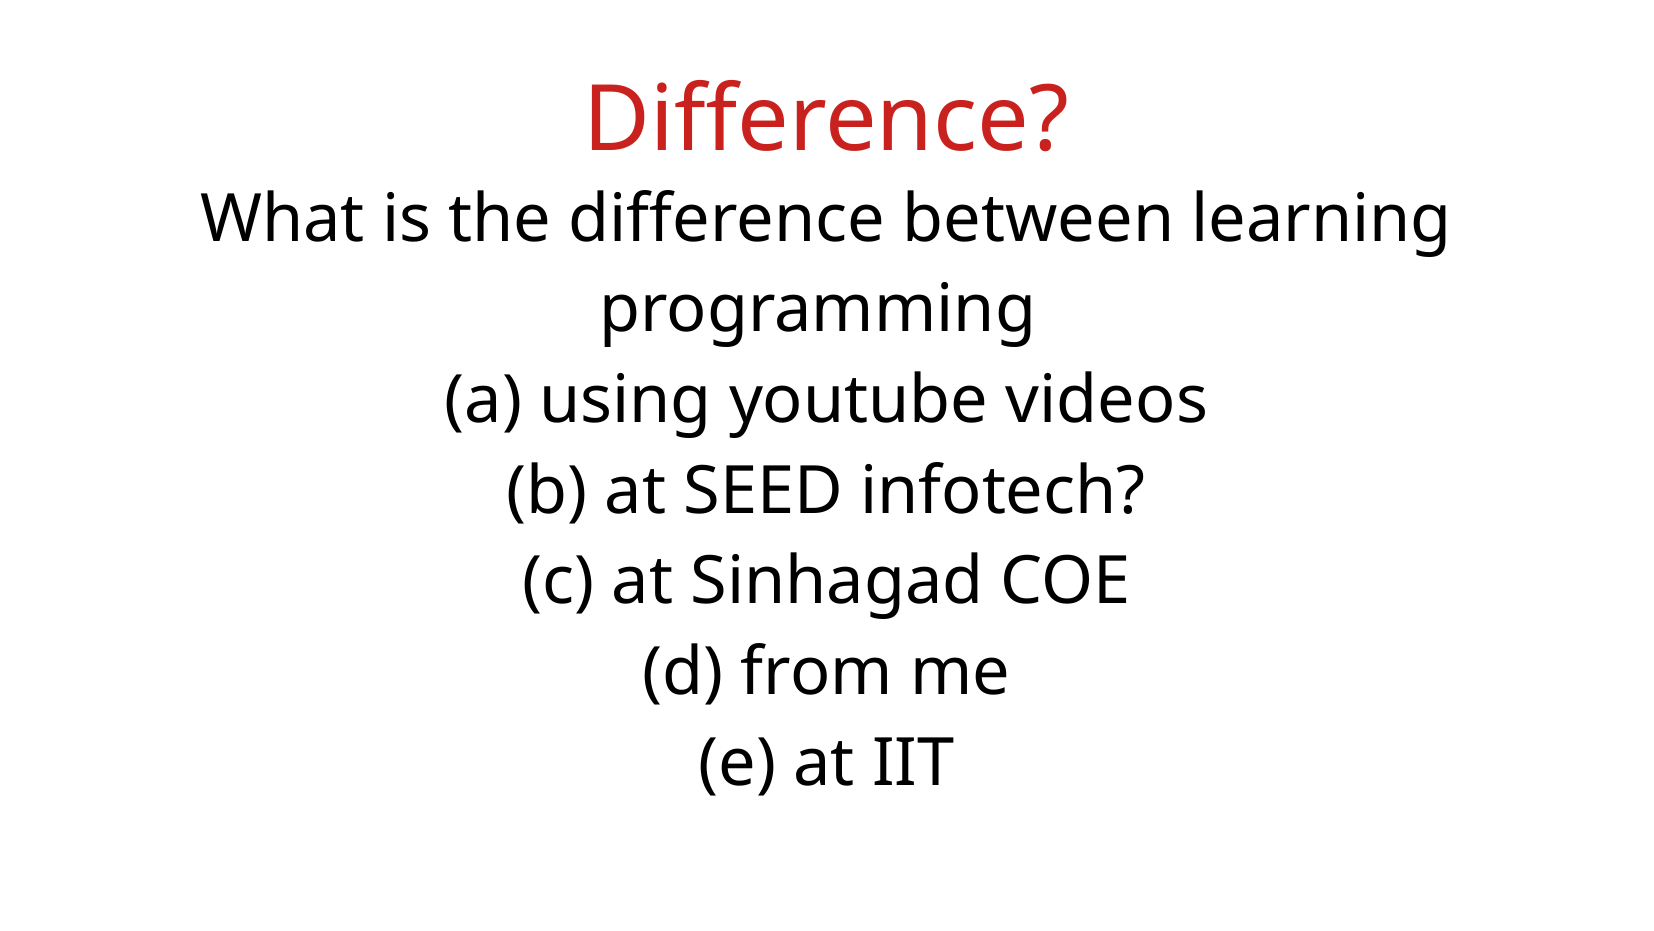

# Difference?
What is the difference between learning programming
(a) using youtube videos
(b) at SEED infotech?
(c) at Sinhagad COE
(d) from me
(e) at IIT